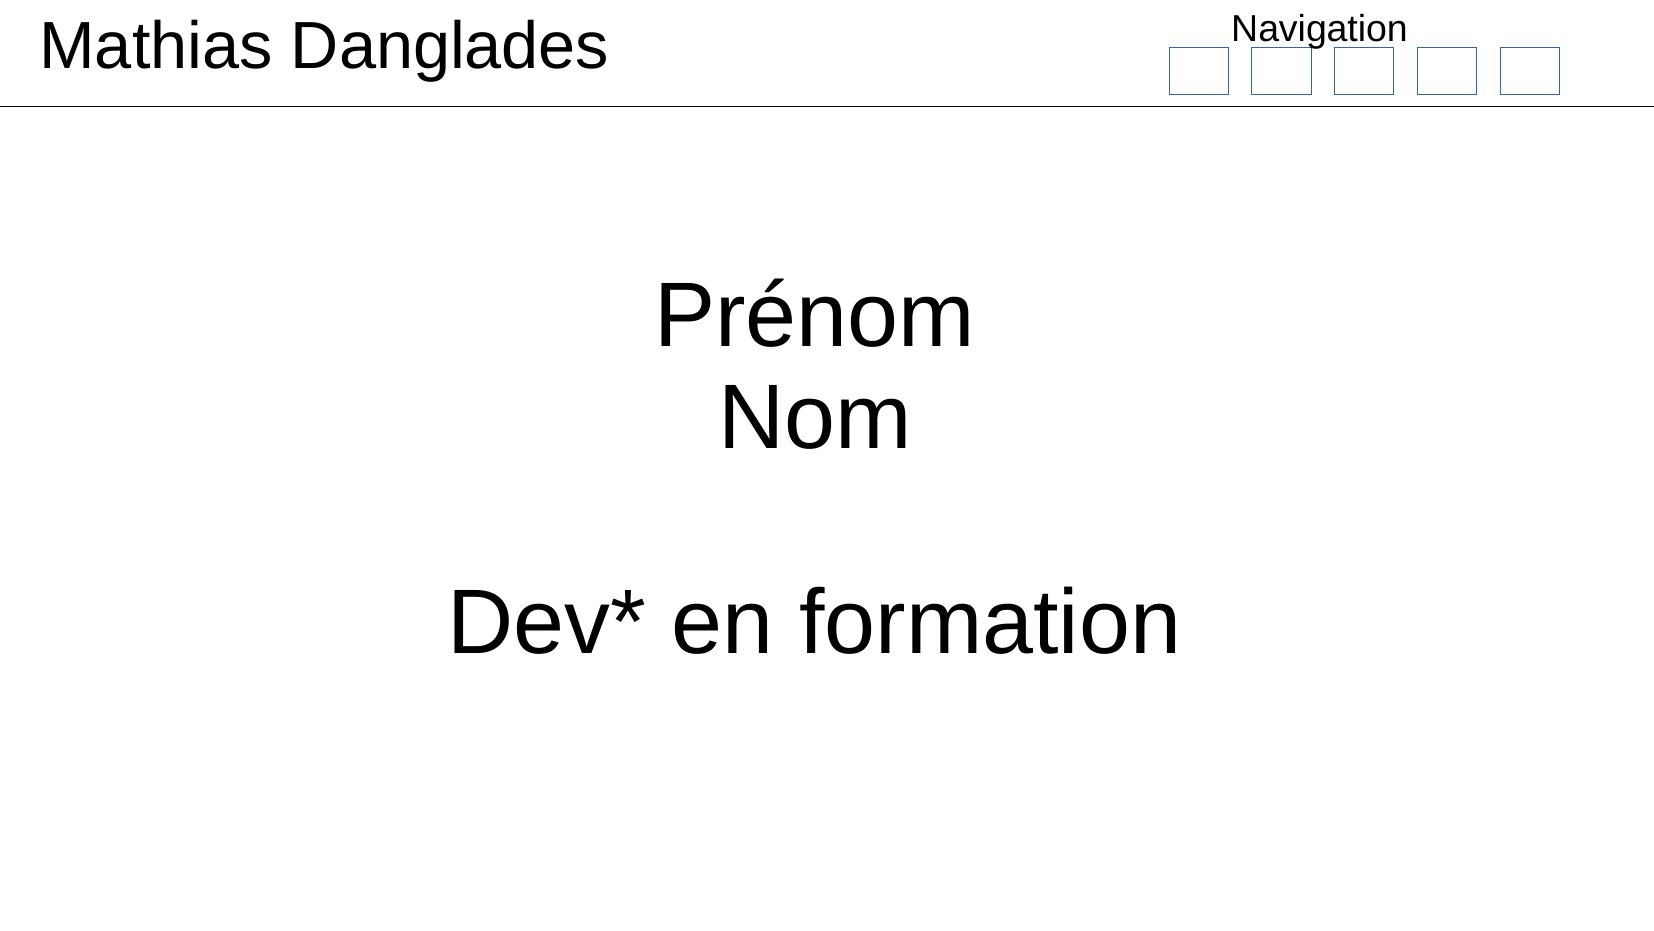

Navigation
Mathias Danglades
# Prénom Nom Dev* en formation